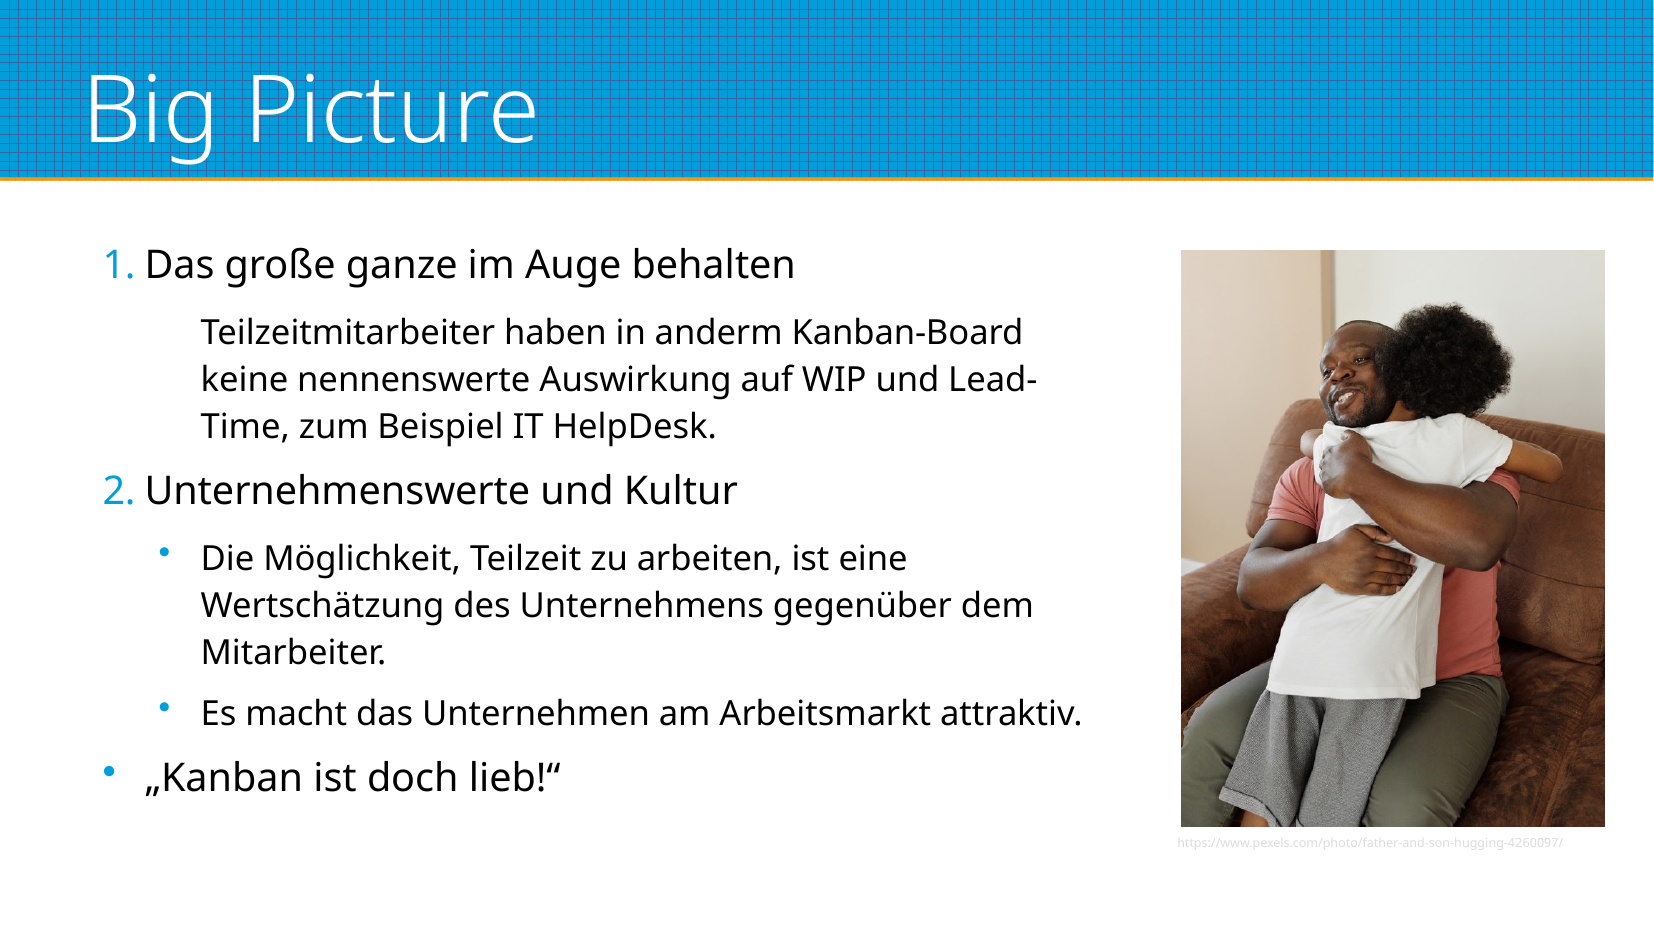

# Big Picture
Das große ganze im Auge behalten
Teilzeitmitarbeiter haben in anderm Kanban-Board keine nennenswerte Auswirkung auf WIP und Lead-Time, zum Beispiel IT HelpDesk.
Unternehmenswerte und Kultur
Die Möglichkeit, Teilzeit zu arbeiten, ist eine Wertschätzung des Unternehmens gegenüber dem Mitarbeiter.
Es macht das Unternehmen am Arbeitsmarkt attraktiv.
„Kanban ist doch lieb!“
https://www.pexels.com/photo/father-and-son-hugging-4260097/